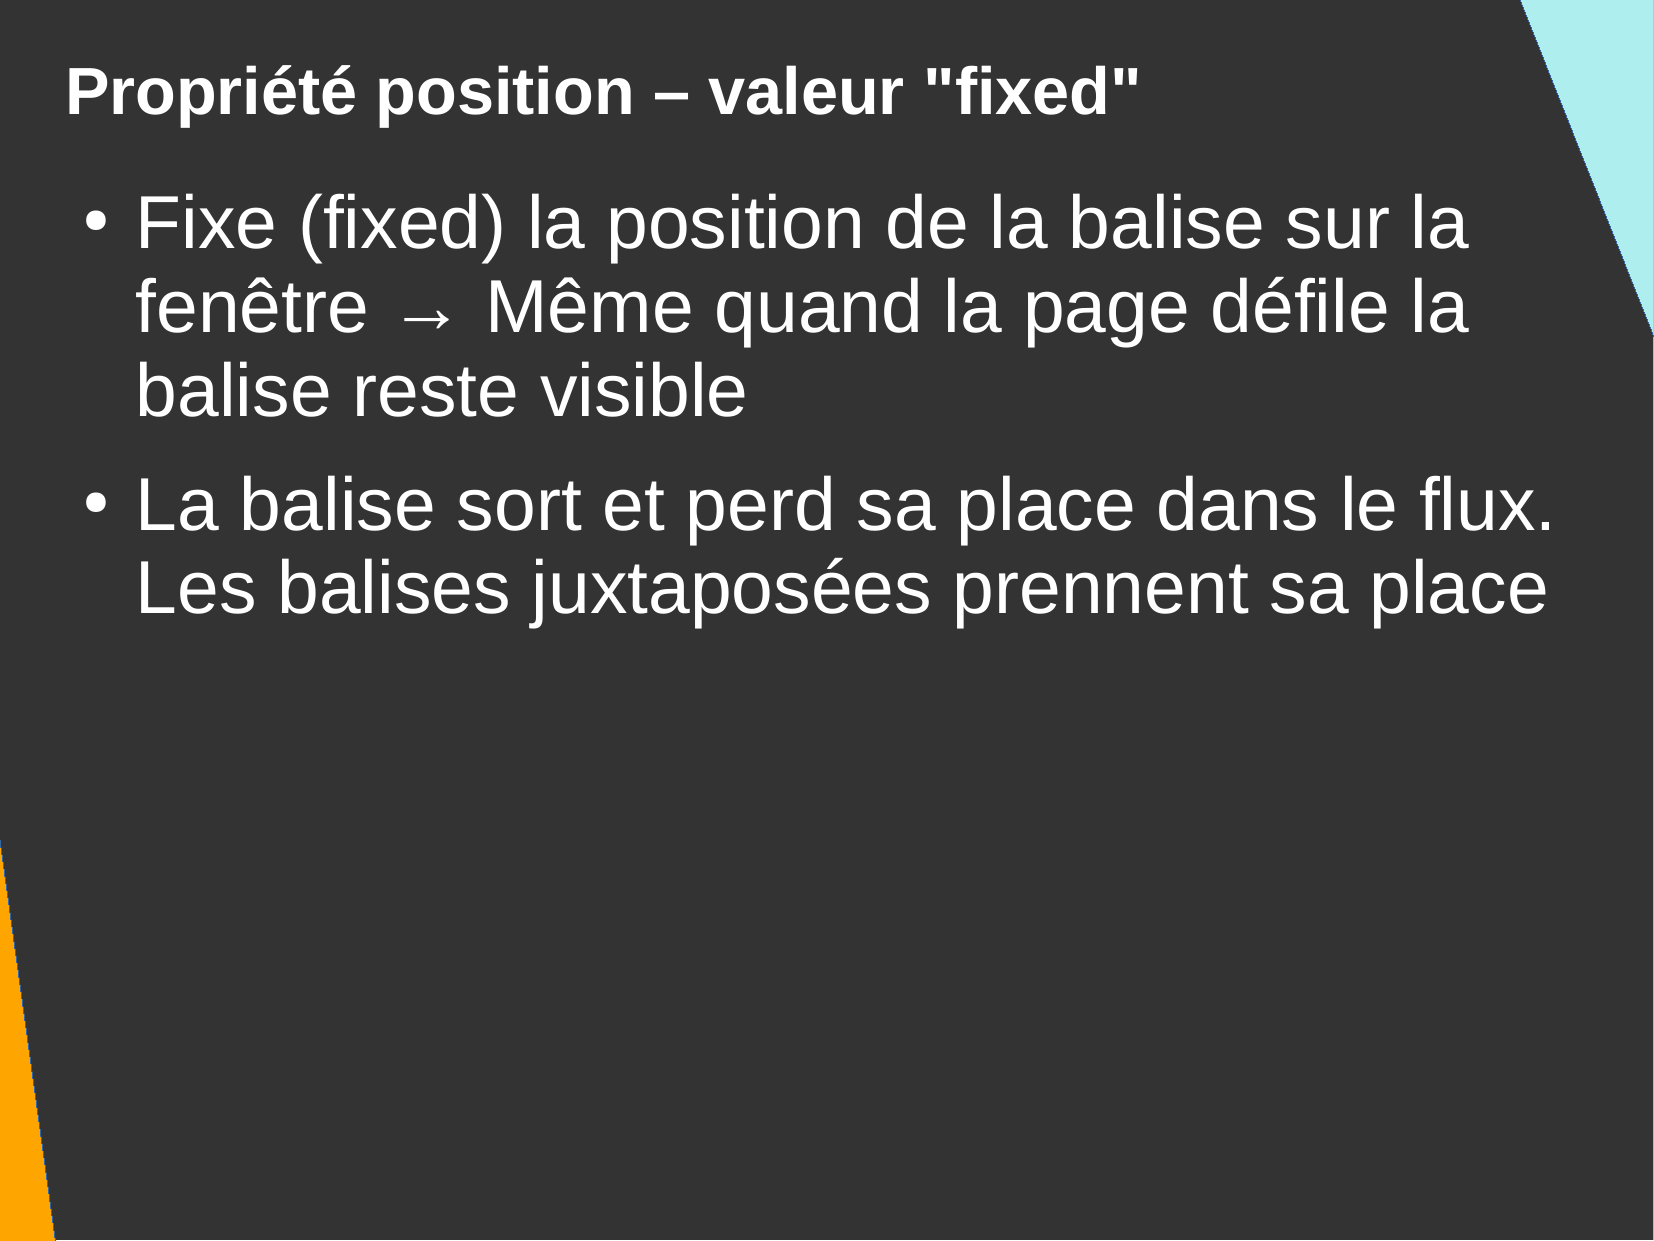

# Propriété position – valeur "fixed"
Fixe (fixed) la position de la balise sur la fenêtre → Même quand la page défile la balise reste visible
La balise sort et perd sa place dans le flux. Les balises juxtaposées prennent sa place